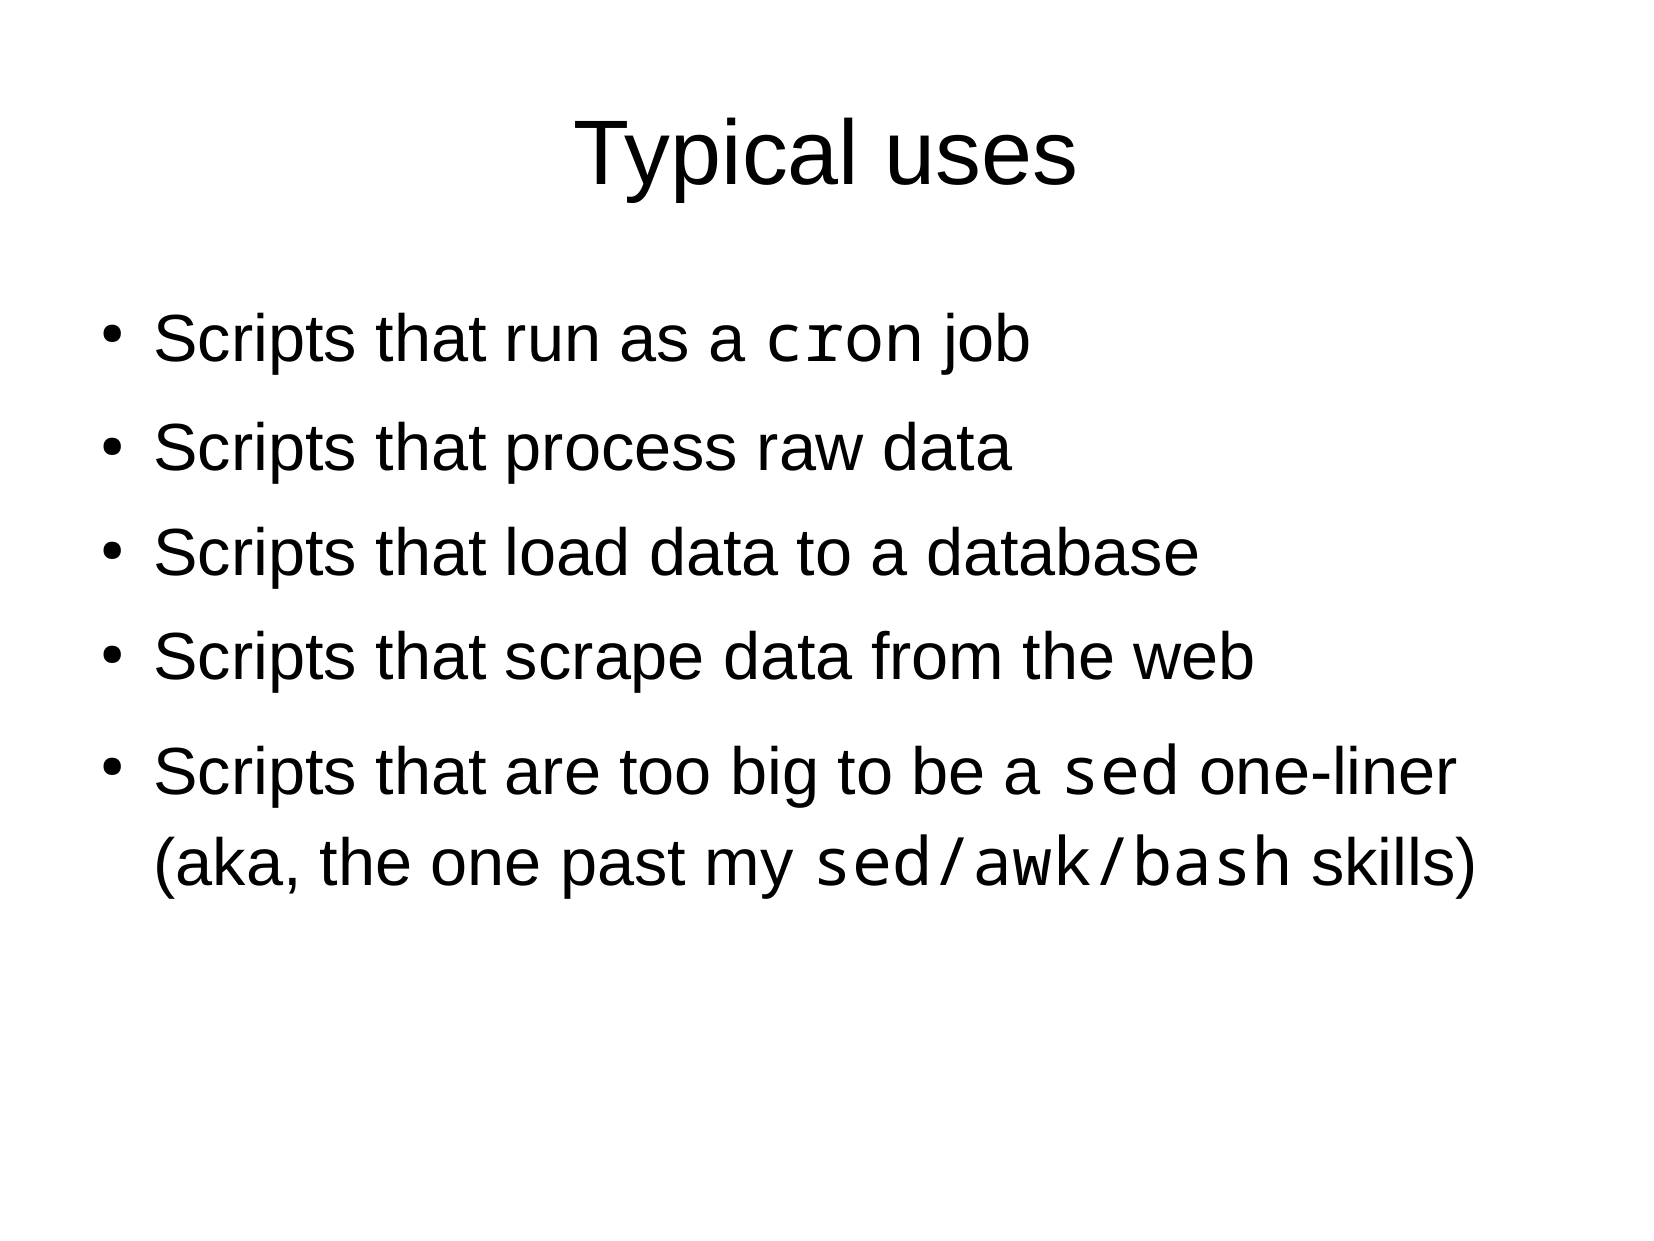

# Typical uses
Scripts that run as a cron job
Scripts that process raw data
Scripts that load data to a database
Scripts that scrape data from the web
Scripts that are too big to be a sed one-liner (aka, the one past my sed/awk/bash skills)